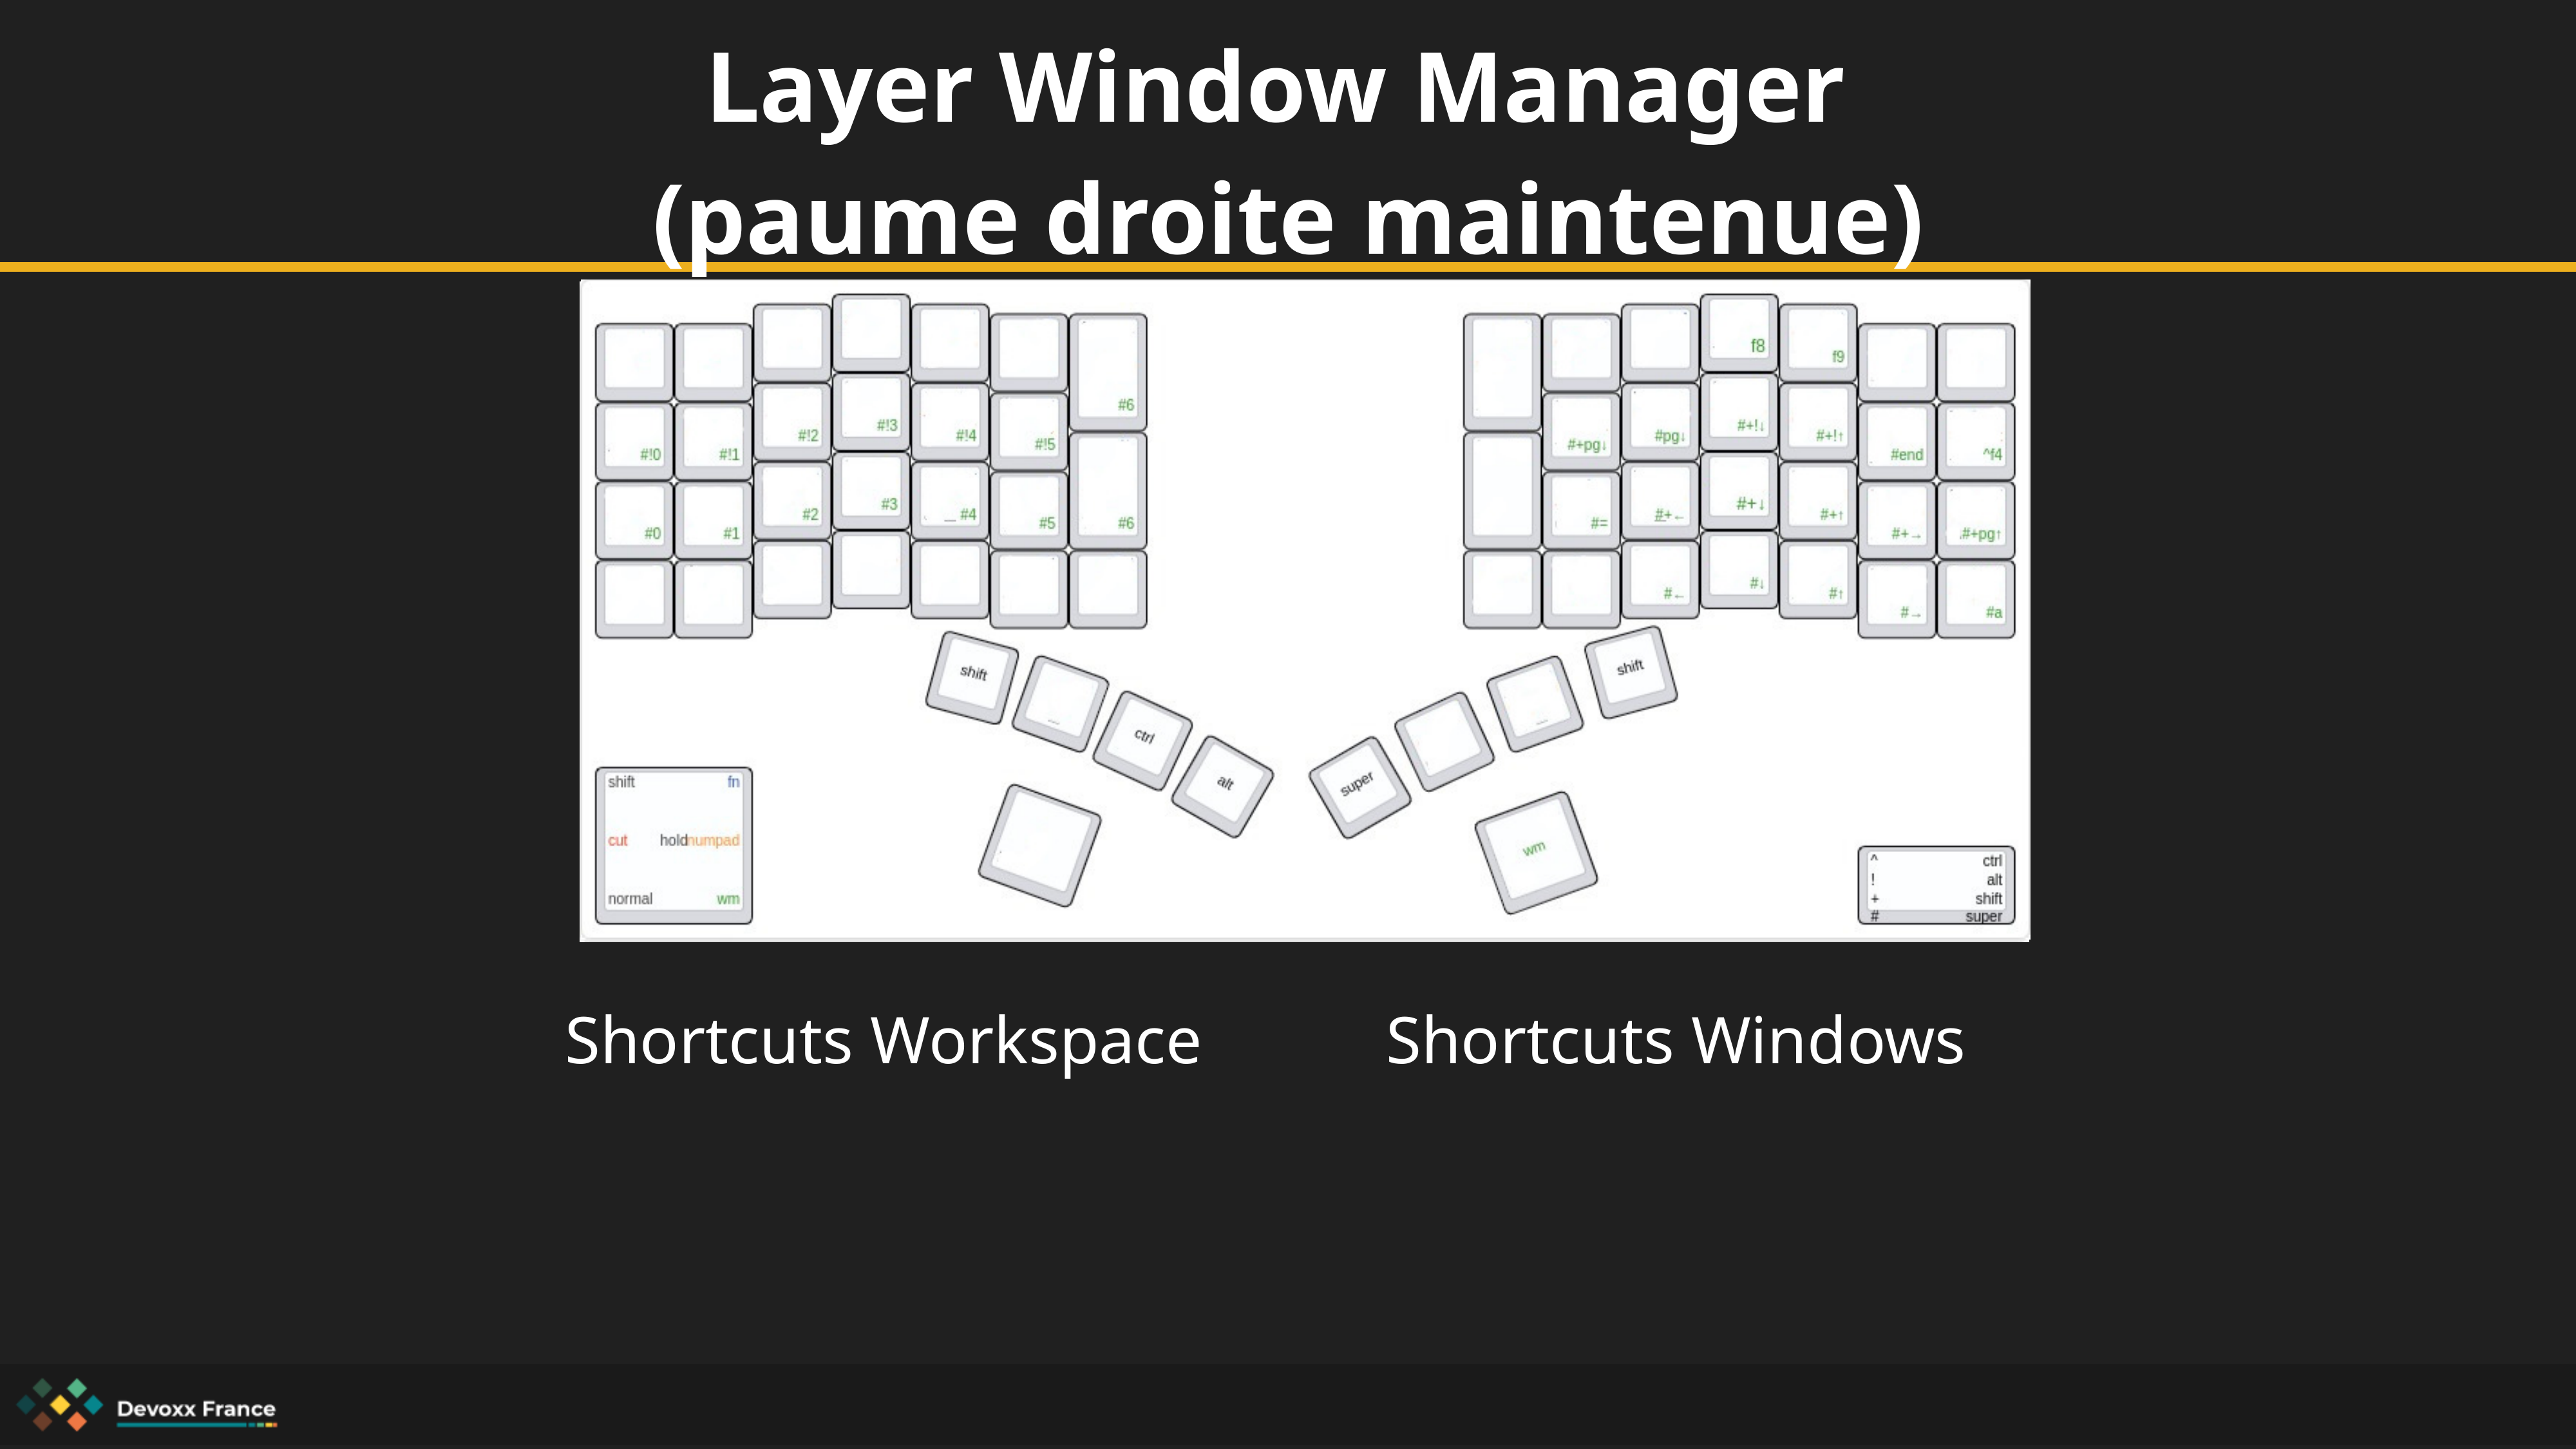

Layer Window Manager
(paume droite maintenue)
Shortcuts Workspace 	 			Shortcuts Windows